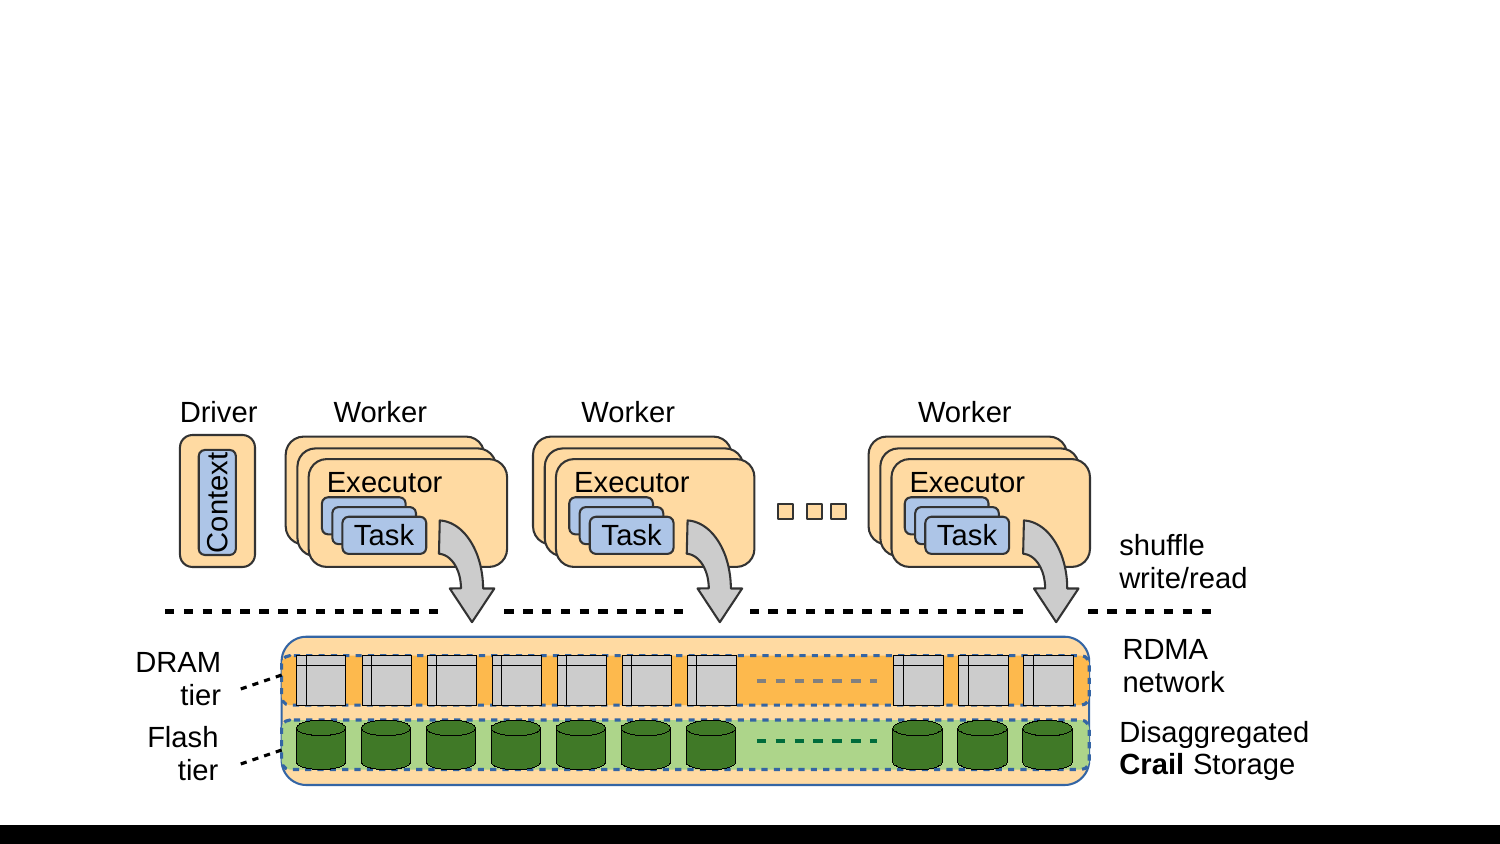

#
Driver
 Worker
 Worker
 Worker
Executor
Executor
Executor
Context
Task
Task
Task
shuffle
write/read
RDMA
network
DRAM
tier
Disaggregated
Crail Storage
Flash
tier